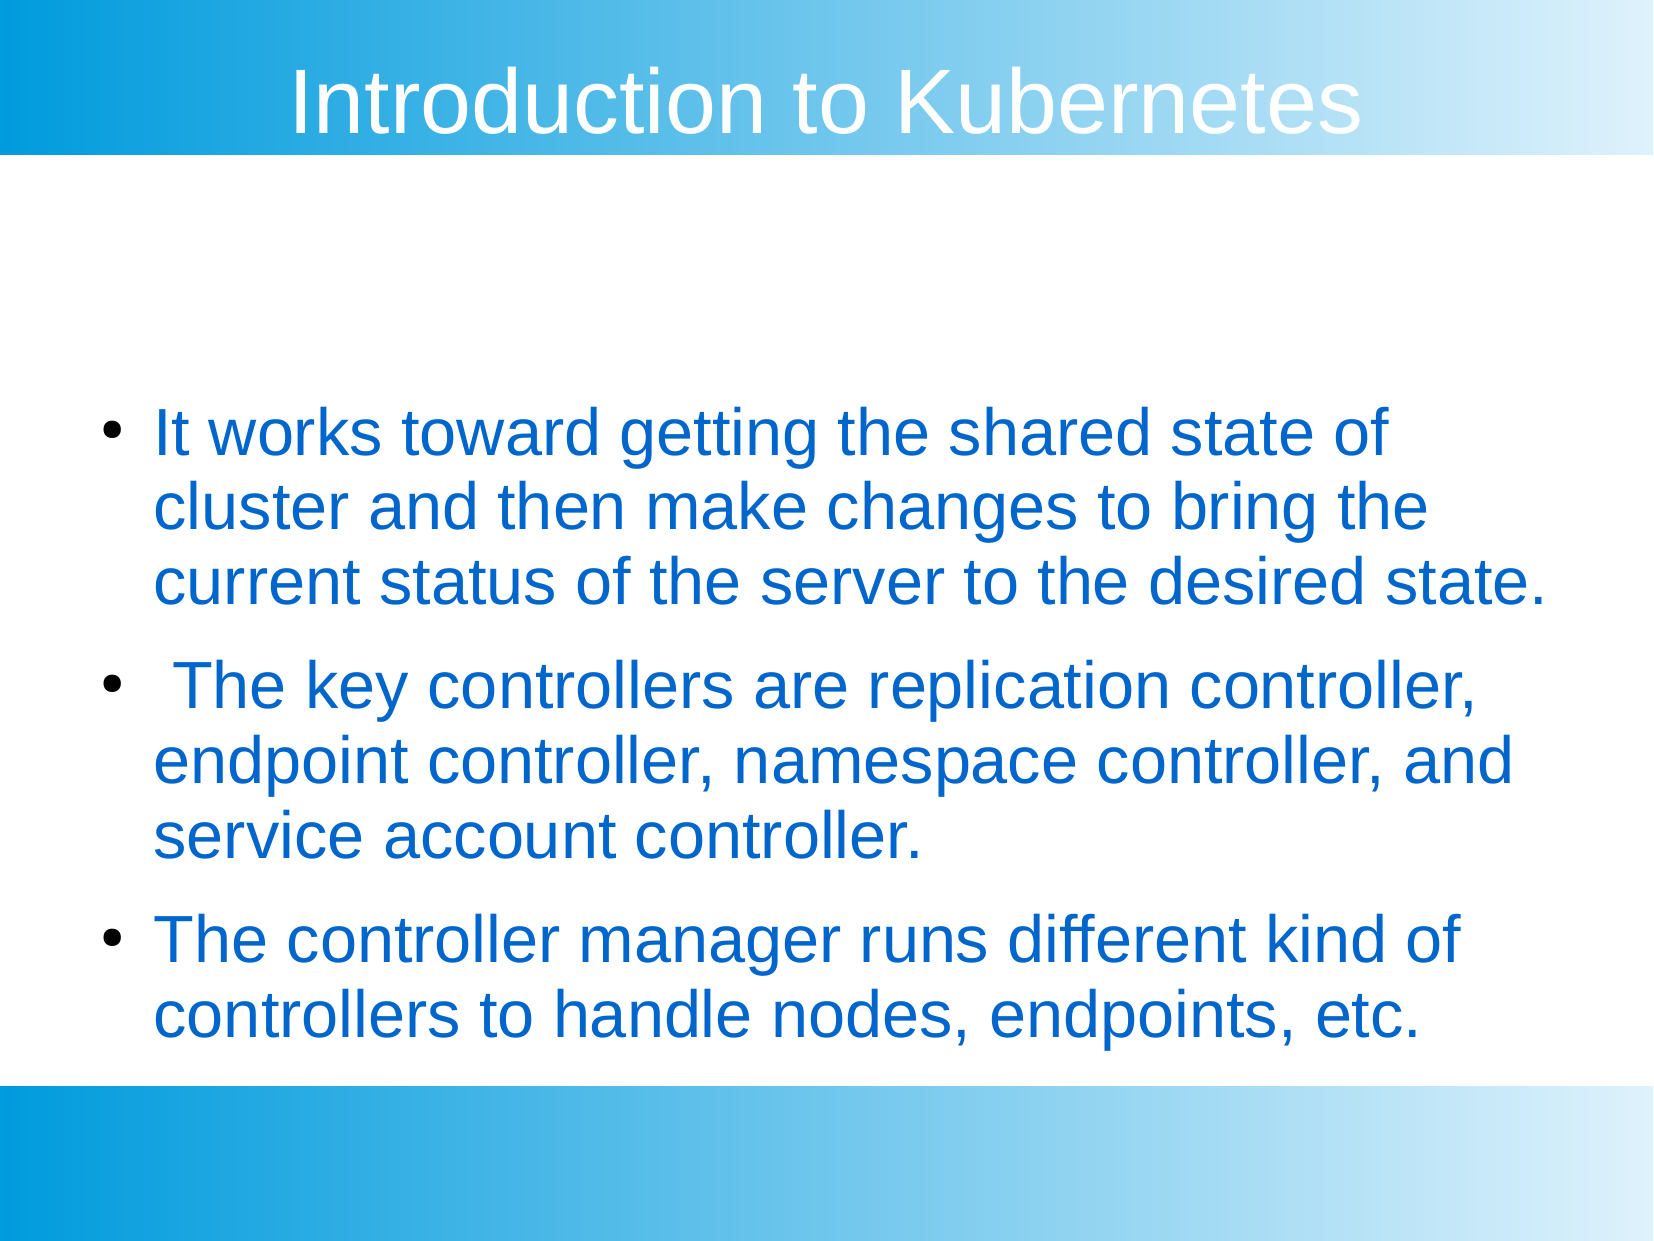

# Introduction to Kubernetes
It works toward getting the shared state of cluster and then make changes to bring the current status of the server to the desired state.
 The key controllers are replication controller, endpoint controller, namespace controller, and service account controller.
The controller manager runs different kind of controllers to handle nodes, endpoints, etc.